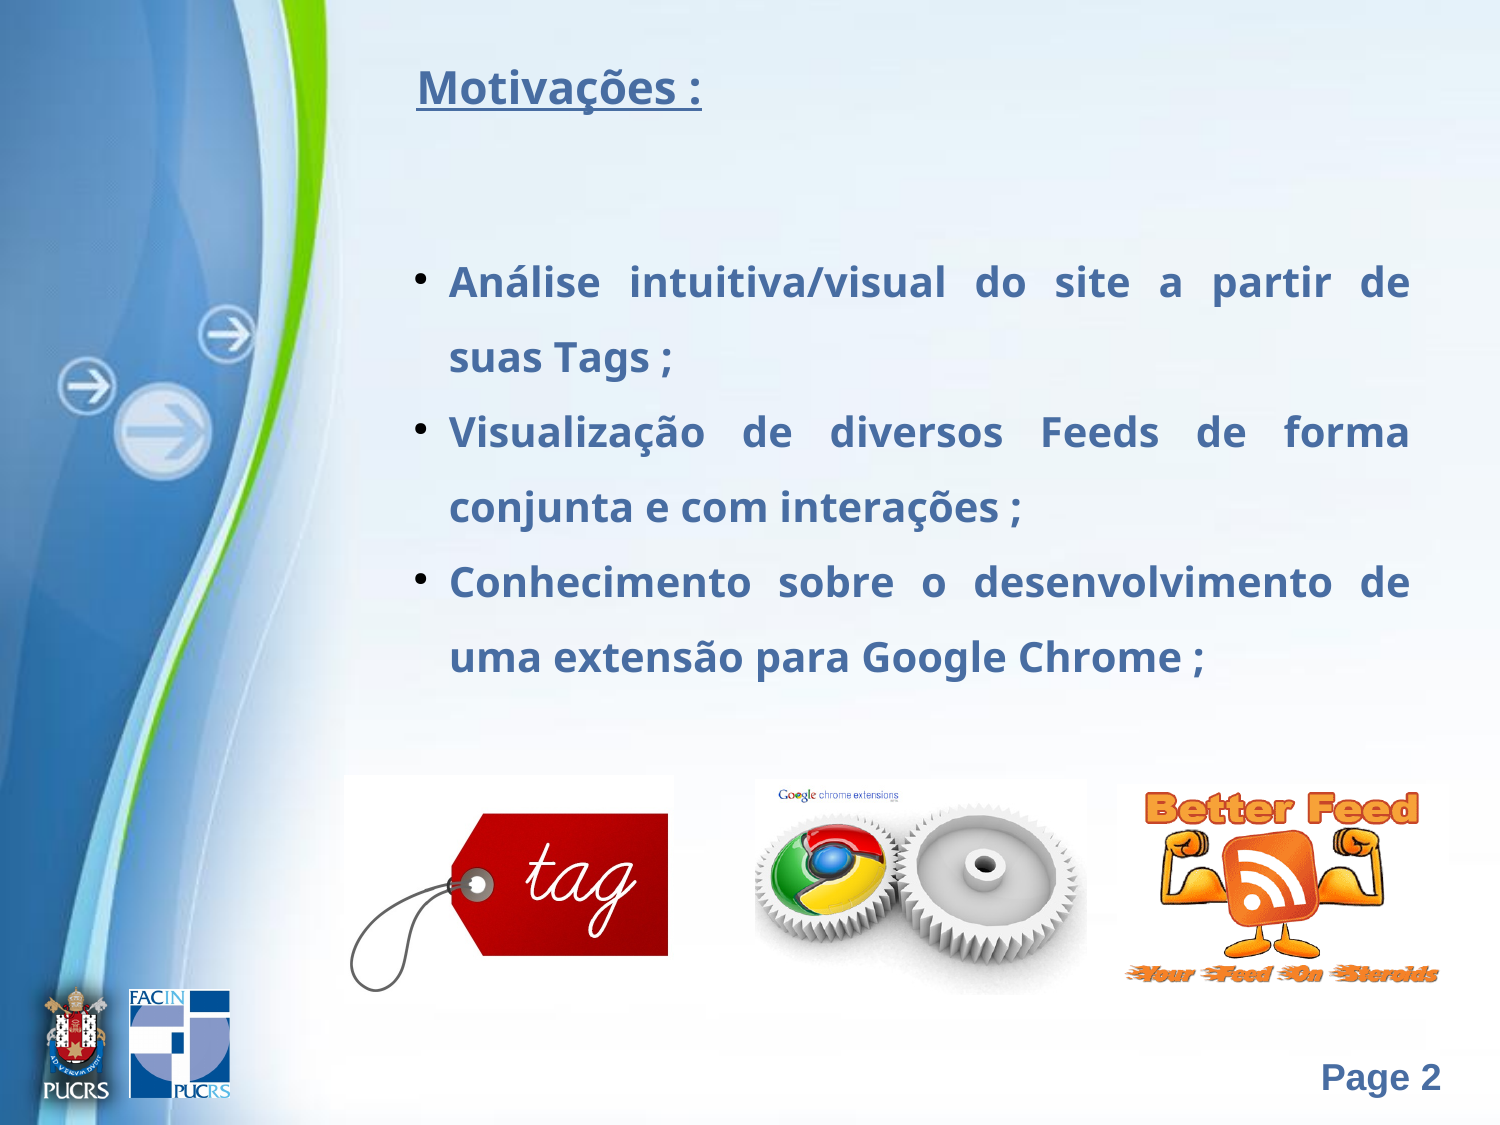

Motivações :
Análise intuitiva/visual do site a partir de suas Tags ;
Visualização de diversos Feeds de forma conjunta e com interações ;
Conhecimento sobre o desenvolvimento de uma extensão para Google Chrome ;